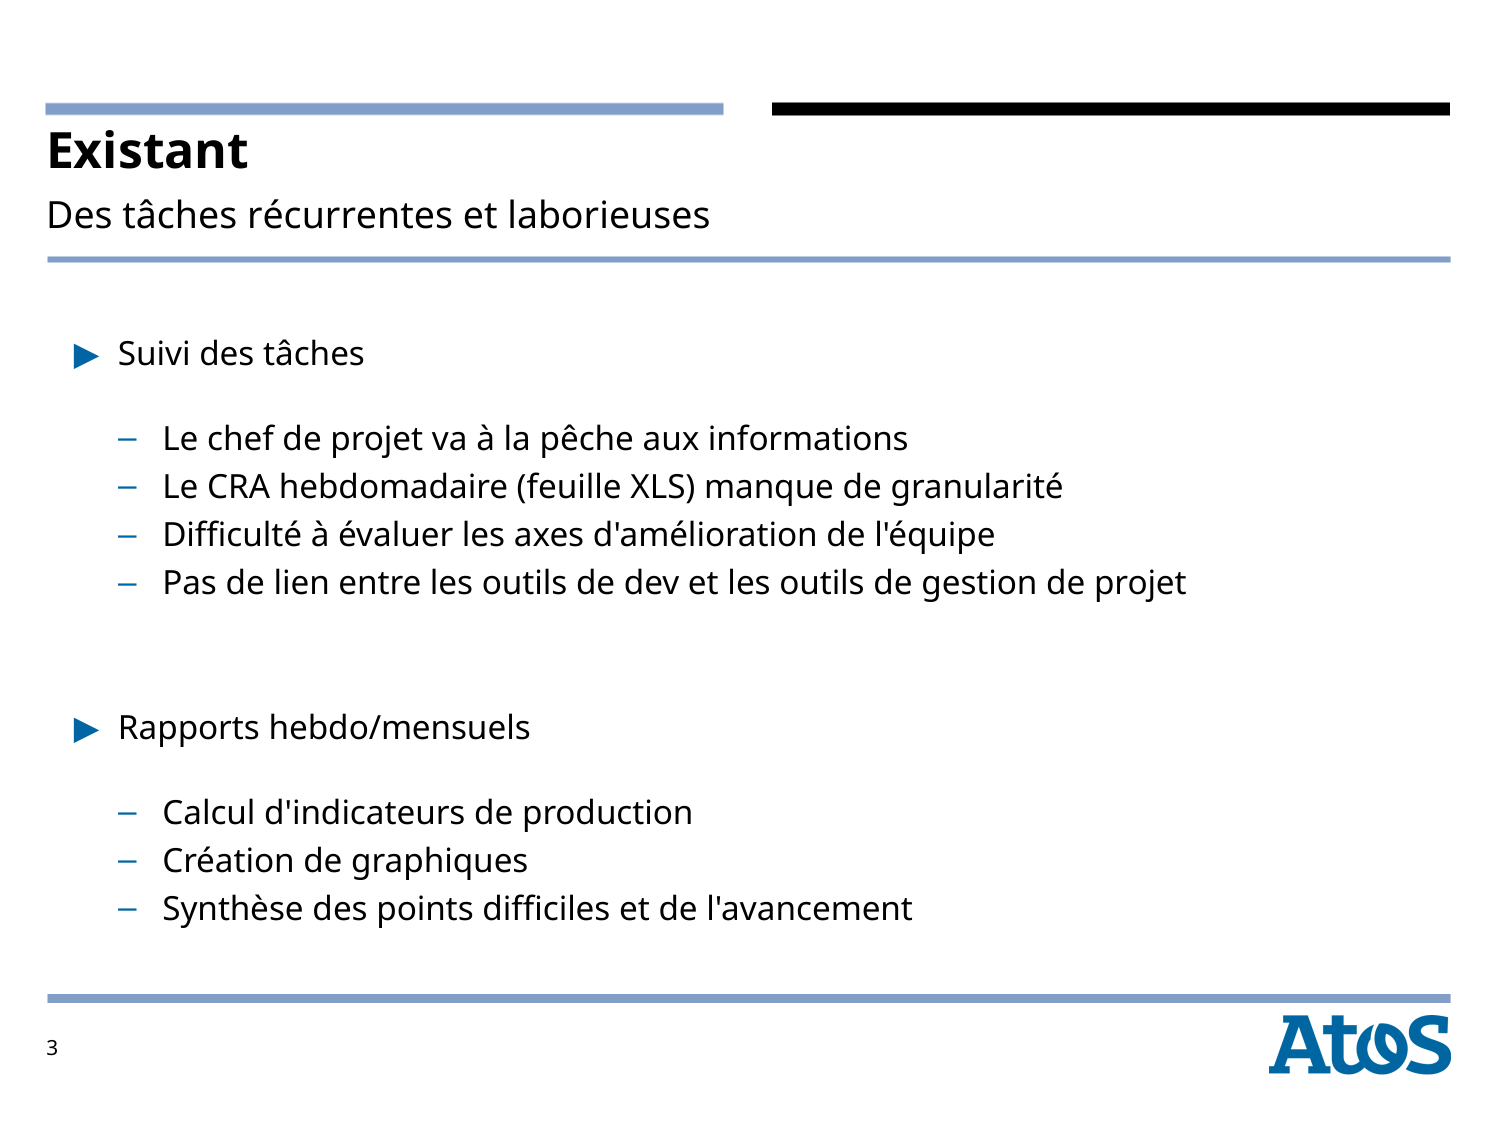

# Existant
Des tâches récurrentes et laborieuses
Suivi des tâches
Le chef de projet va à la pêche aux informations
Le CRA hebdomadaire (feuille XLS) manque de granularité
Difficulté à évaluer les axes d'amélioration de l'équipe
Pas de lien entre les outils de dev et les outils de gestion de projet
Rapports hebdo/mensuels
Calcul d'indicateurs de production
Création de graphiques
Synthèse des points difficiles et de l'avancement
3